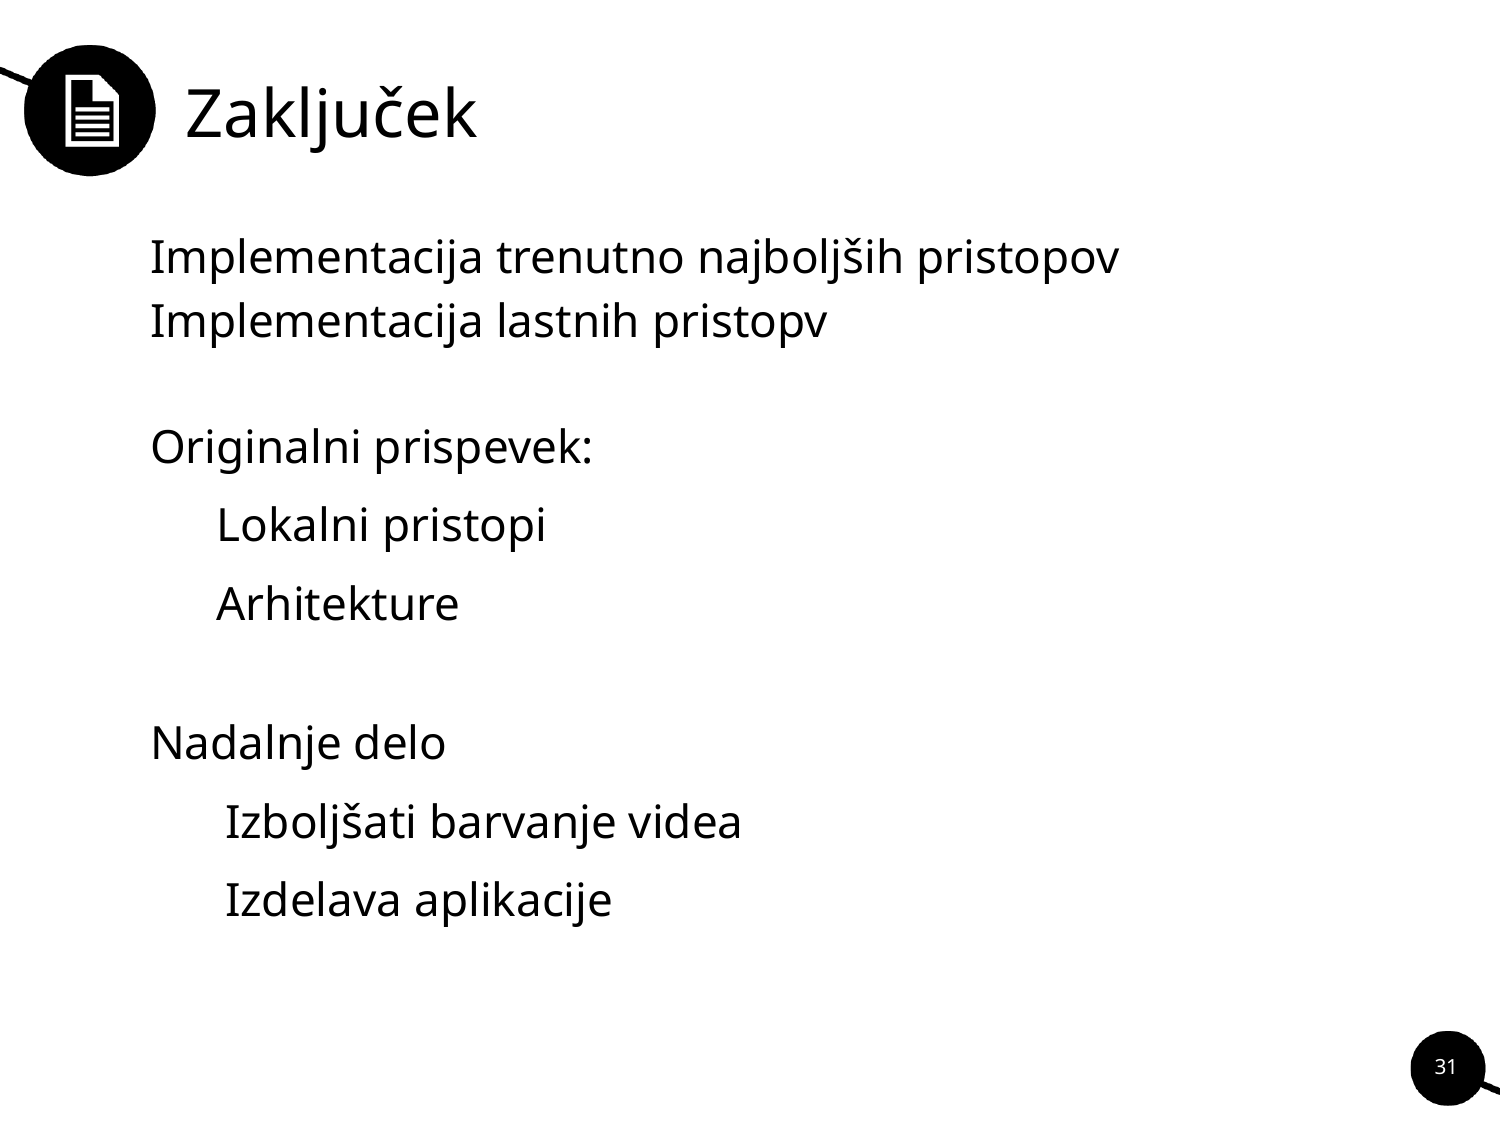

# Zaključek
Implementacija trenutno najboljših pristopov
Implementacija lastnih pristopv
Originalni prispevek:
Lokalni pristopi
Arhitekture
Nadalnje delo
Izboljšati barvanje videa
Izdelava aplikacije
31